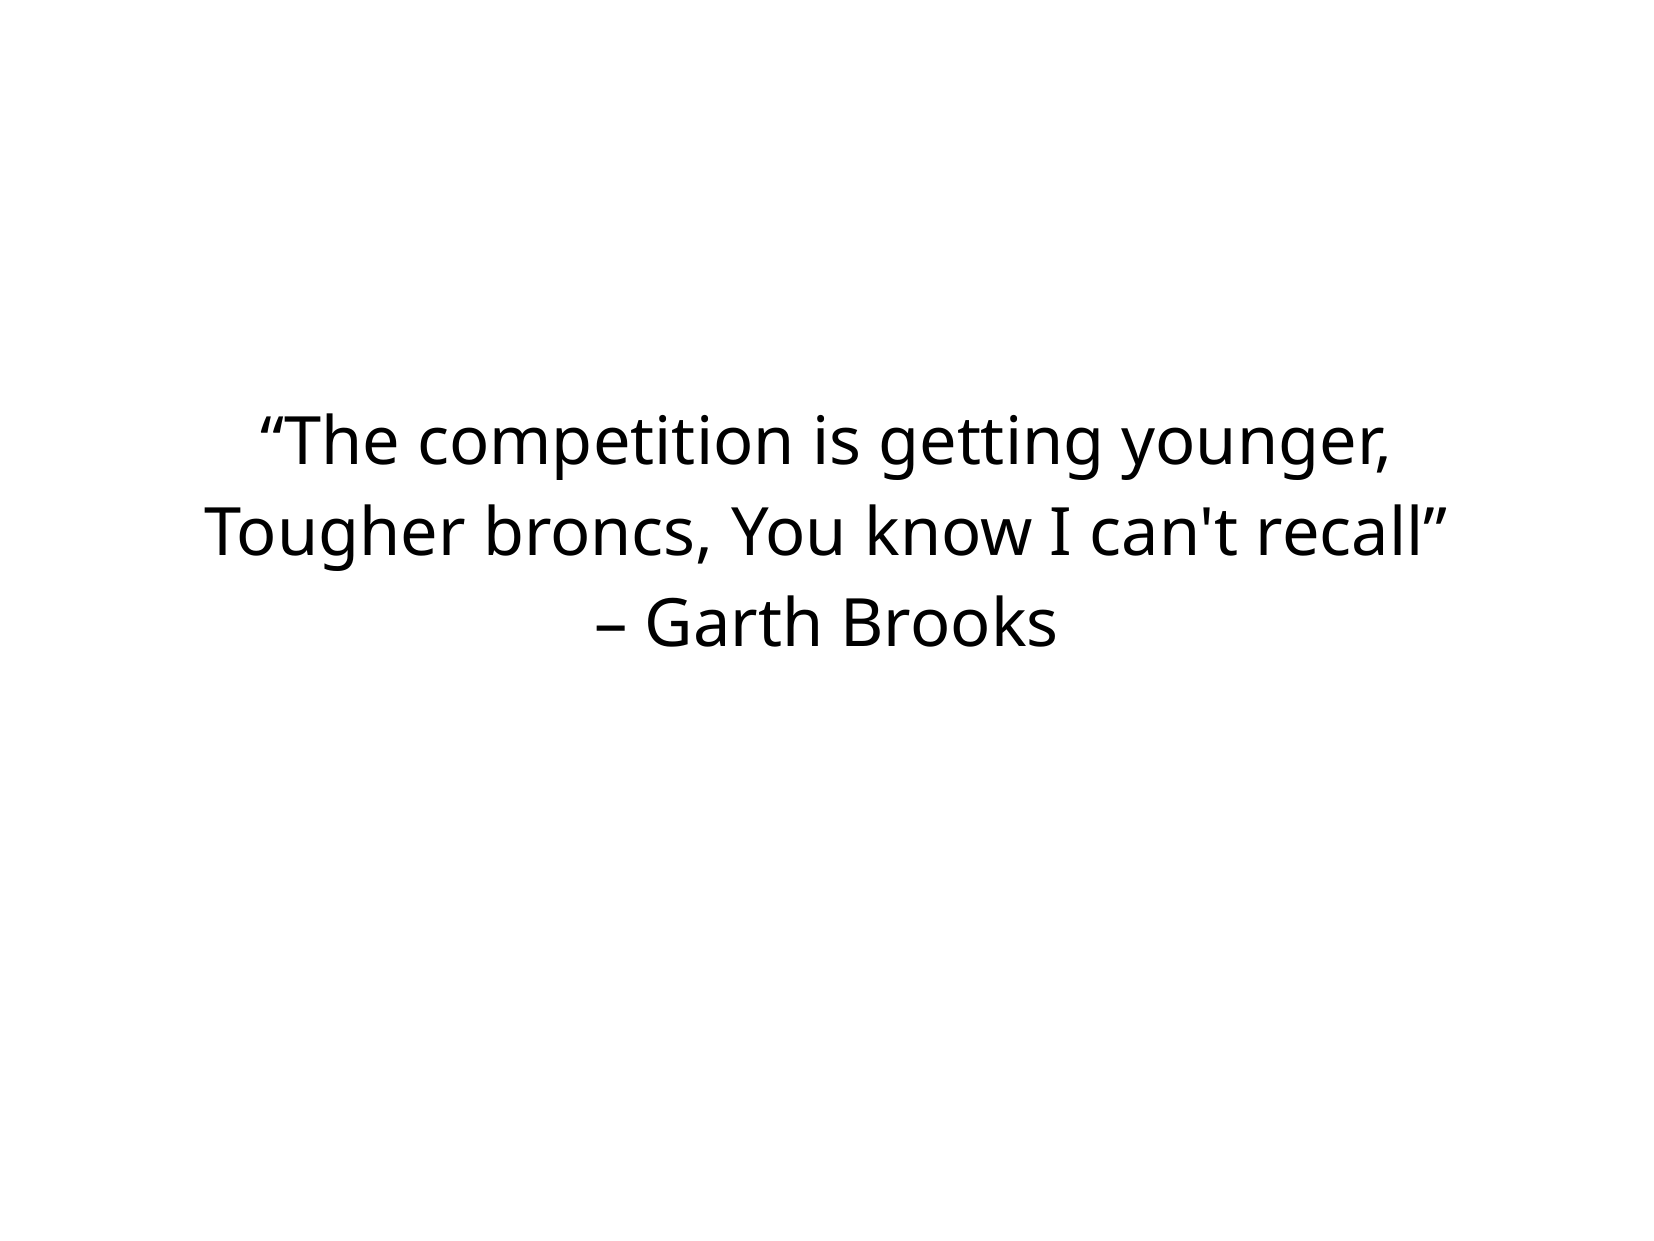

# “The competition is getting younger,
Tougher broncs, You know I can't recall”
– Garth Brooks